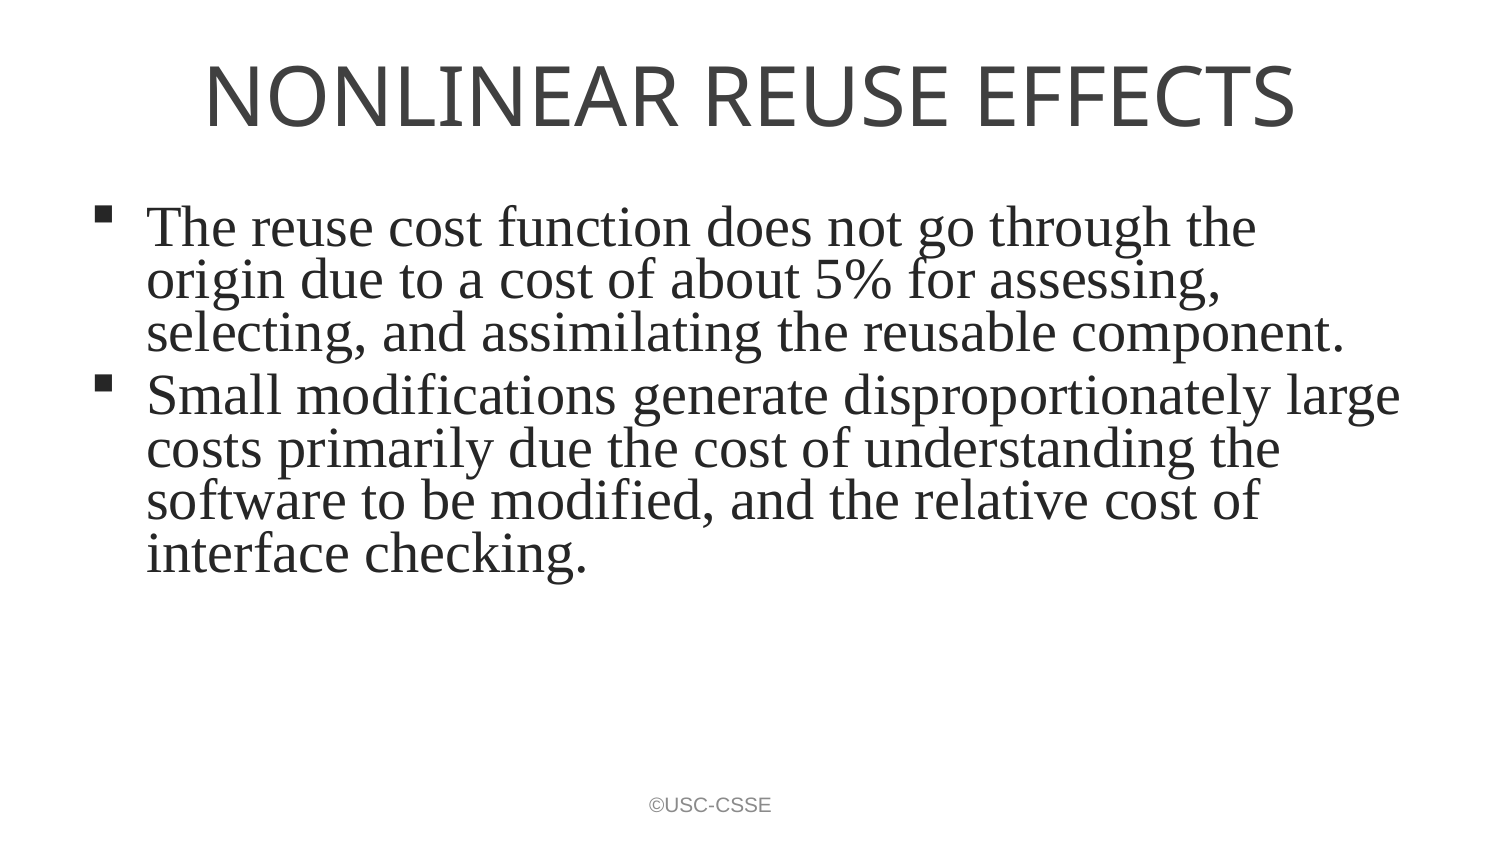

# Nonlinear Reuse Effects
The reuse cost function does not go through the origin due to a cost of about 5% for assessing, selecting, and assimilating the reusable component.
Small modifications generate disproportionately large costs primarily due the cost of understanding the software to be modified, and the relative cost of interface checking.
©USC-CSSE